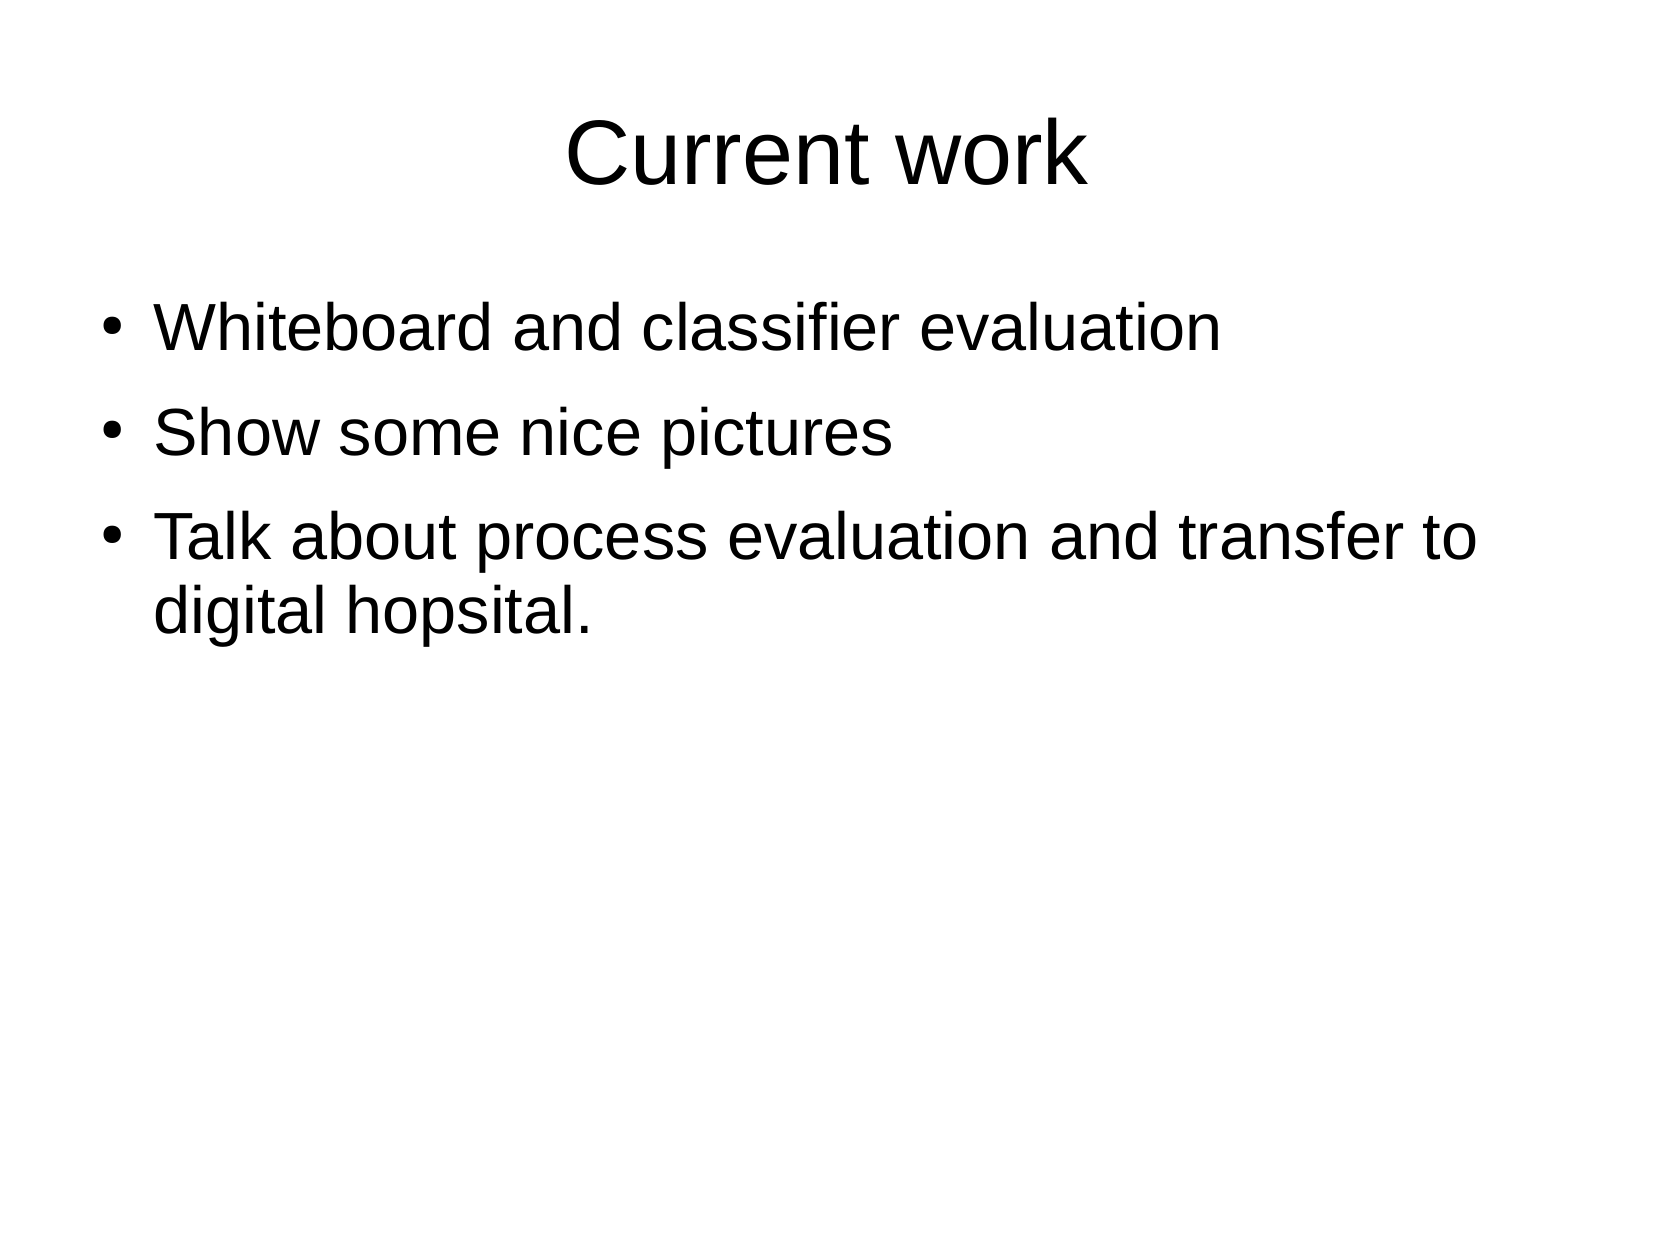

# Current work
Whiteboard and classifier evaluation
Show some nice pictures
Talk about process evaluation and transfer to digital hopsital.